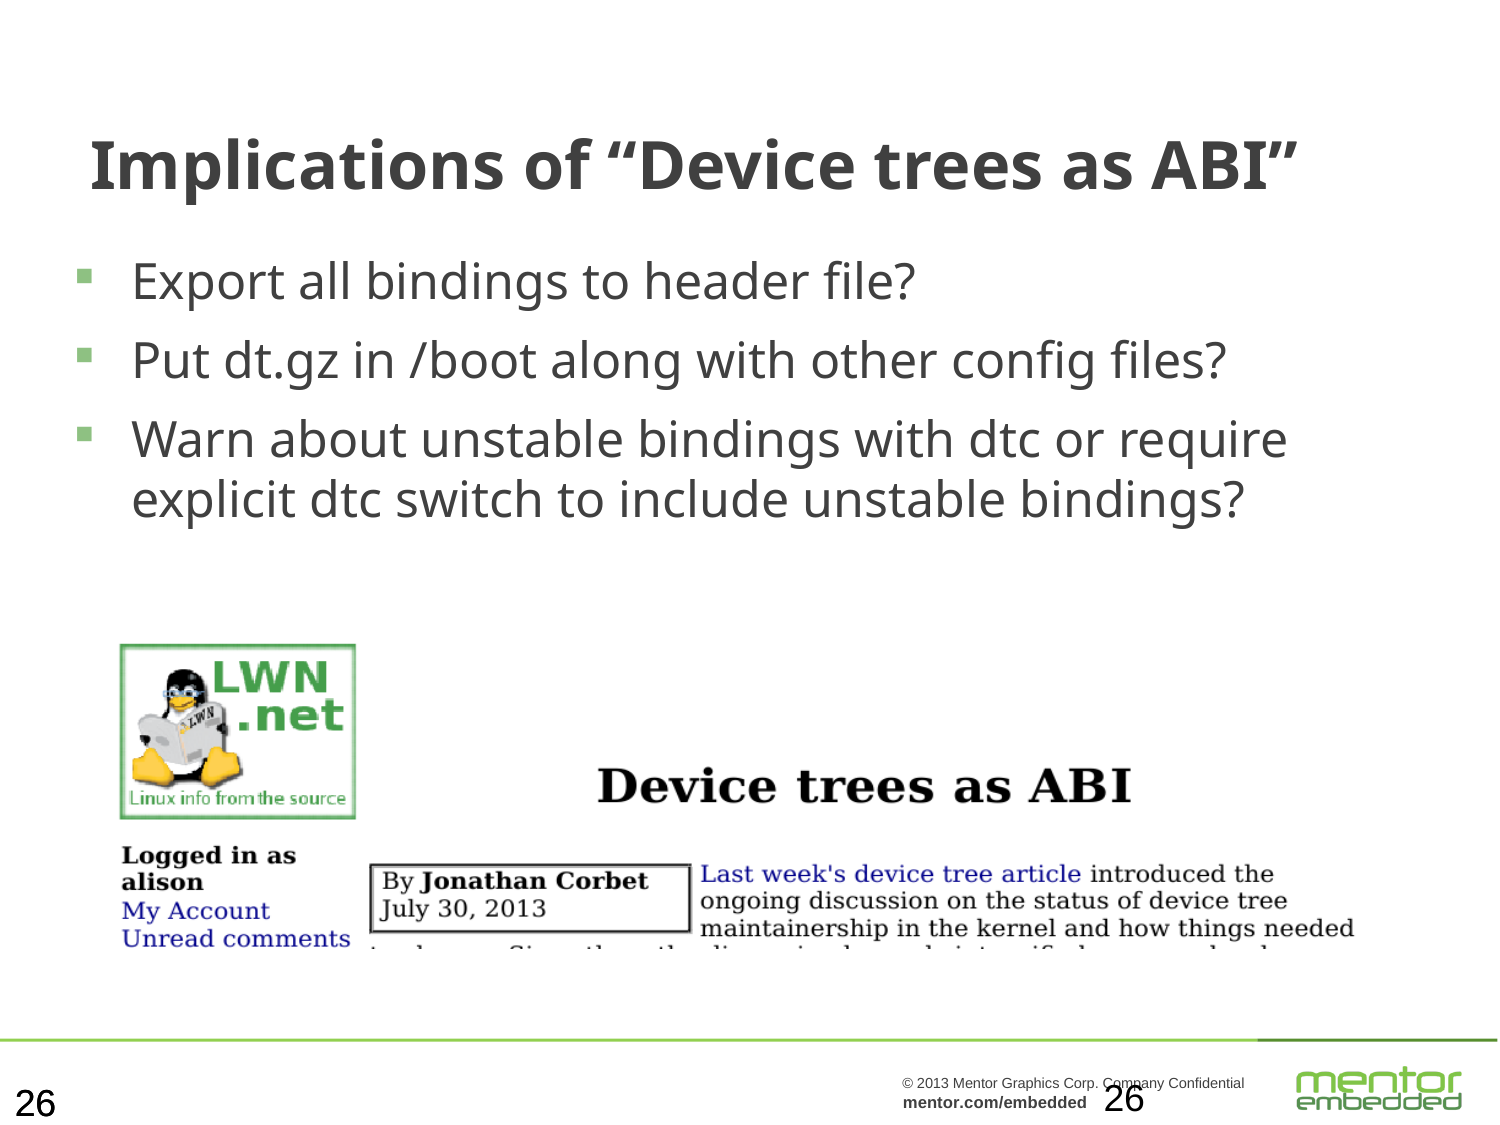

# Implications of “Device trees as ABI”
Export all bindings to header file?
Put dt.gz in /boot along with other config files?
Warn about unstable bindings with dtc or require explicit dtc switch to include unstable bindings?